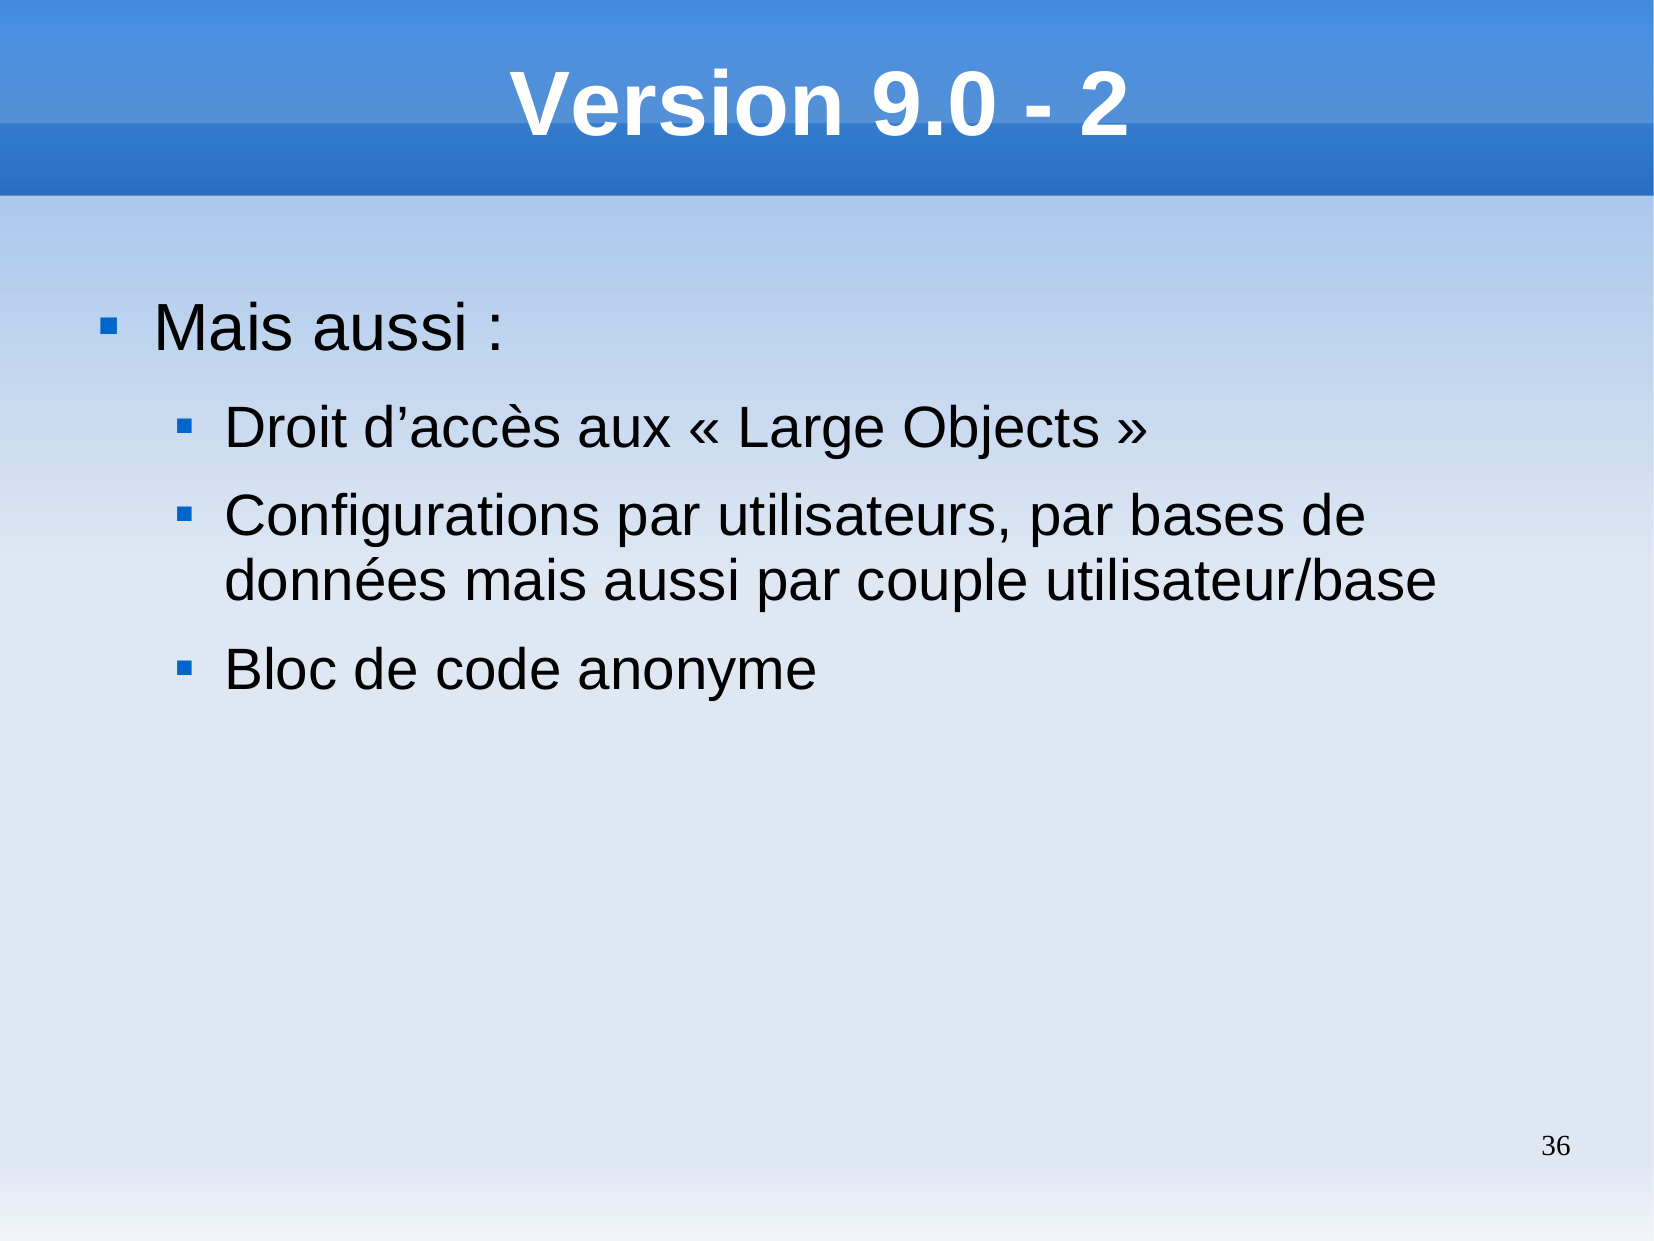

# Version 9.0 - 2
Mais aussi :
Droit d’accès aux « Large Objects »
Configurations par utilisateurs, par bases de données mais aussi par couple utilisateur/base
Bloc de code anonyme
36